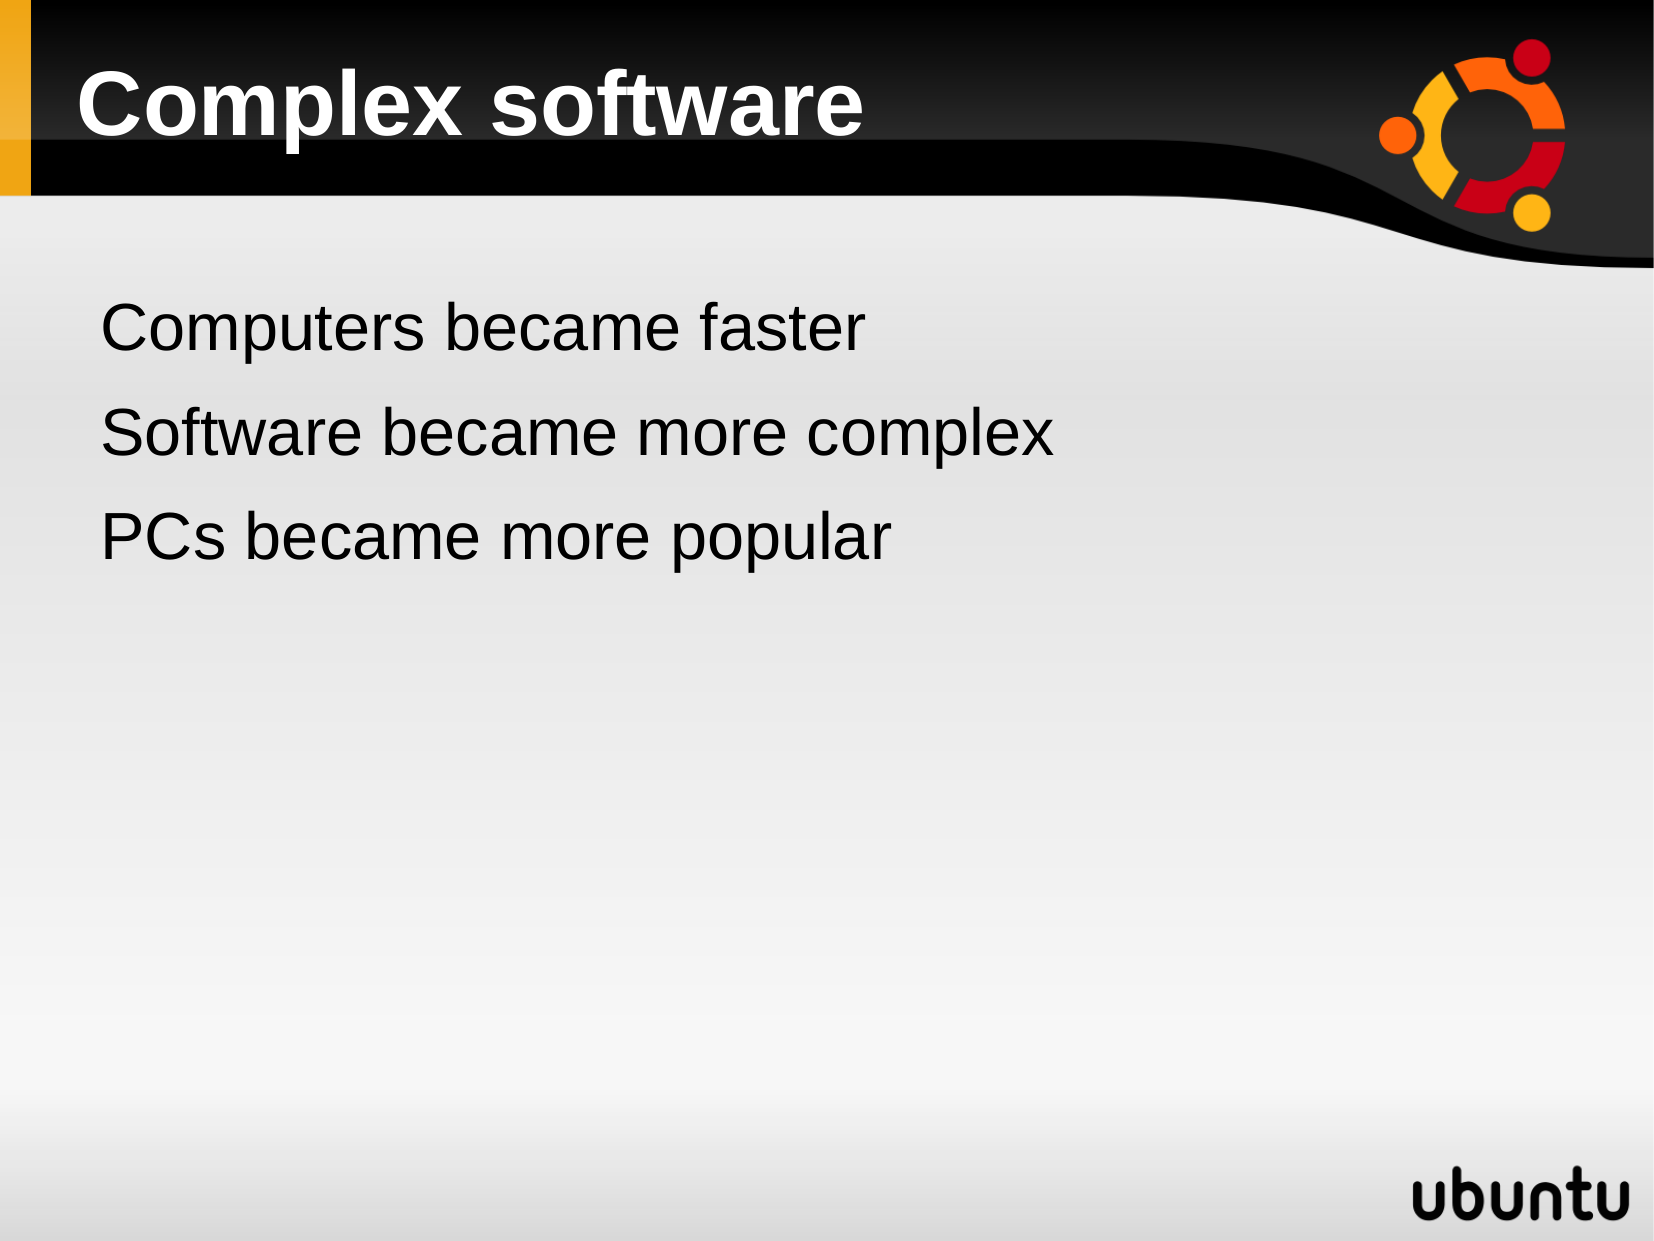

# Complex software
Computers became faster
Software became more complex
PCs became more popular